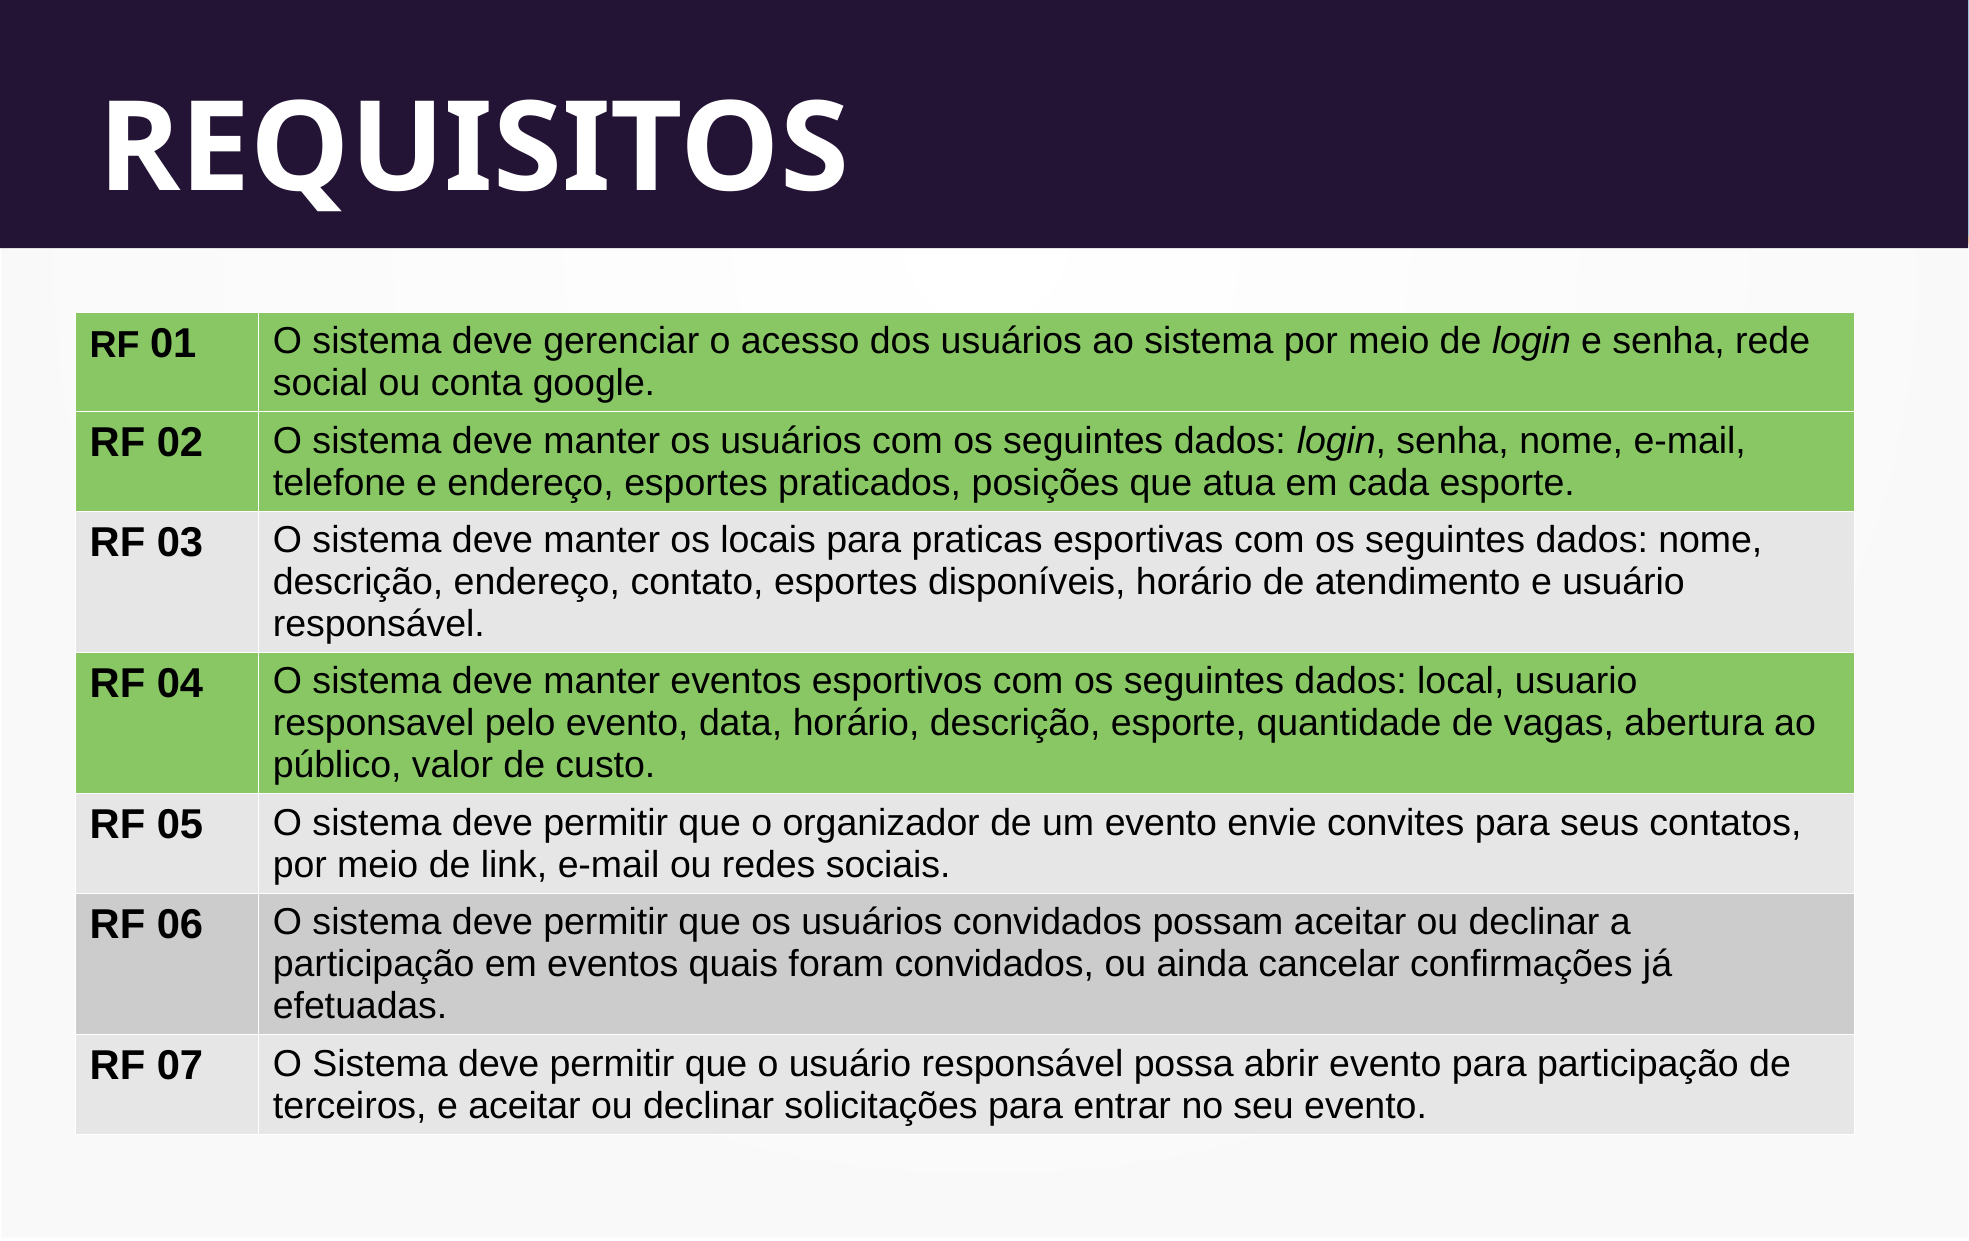

# REQUISITOS
| RF 01 | O sistema deve gerenciar o acesso dos usuários ao sistema por meio de login e senha, rede social ou conta google. |
| --- | --- |
| RF 02 | O sistema deve manter os usuários com os seguintes dados: login, senha, nome, e-mail, telefone e endereço, esportes praticados, posições que atua em cada esporte. |
| RF 03 | O sistema deve manter os locais para praticas esportivas com os seguintes dados: nome, descrição, endereço, contato, esportes disponíveis, horário de atendimento e usuário responsável. |
| RF 04 | O sistema deve manter eventos esportivos com os seguintes dados: local, usuario responsavel pelo evento, data, horário, descrição, esporte, quantidade de vagas, abertura ao público, valor de custo. |
| RF 05 | O sistema deve permitir que o organizador de um evento envie convites para seus contatos, por meio de link, e-mail ou redes sociais. |
| RF 06 | O sistema deve permitir que os usuários convidados possam aceitar ou declinar a participação em eventos quais foram convidados, ou ainda cancelar confirmações já efetuadas. |
| RF 07 | O Sistema deve permitir que o usuário responsável possa abrir evento para participação de terceiros, e aceitar ou declinar solicitações para entrar no seu evento. |